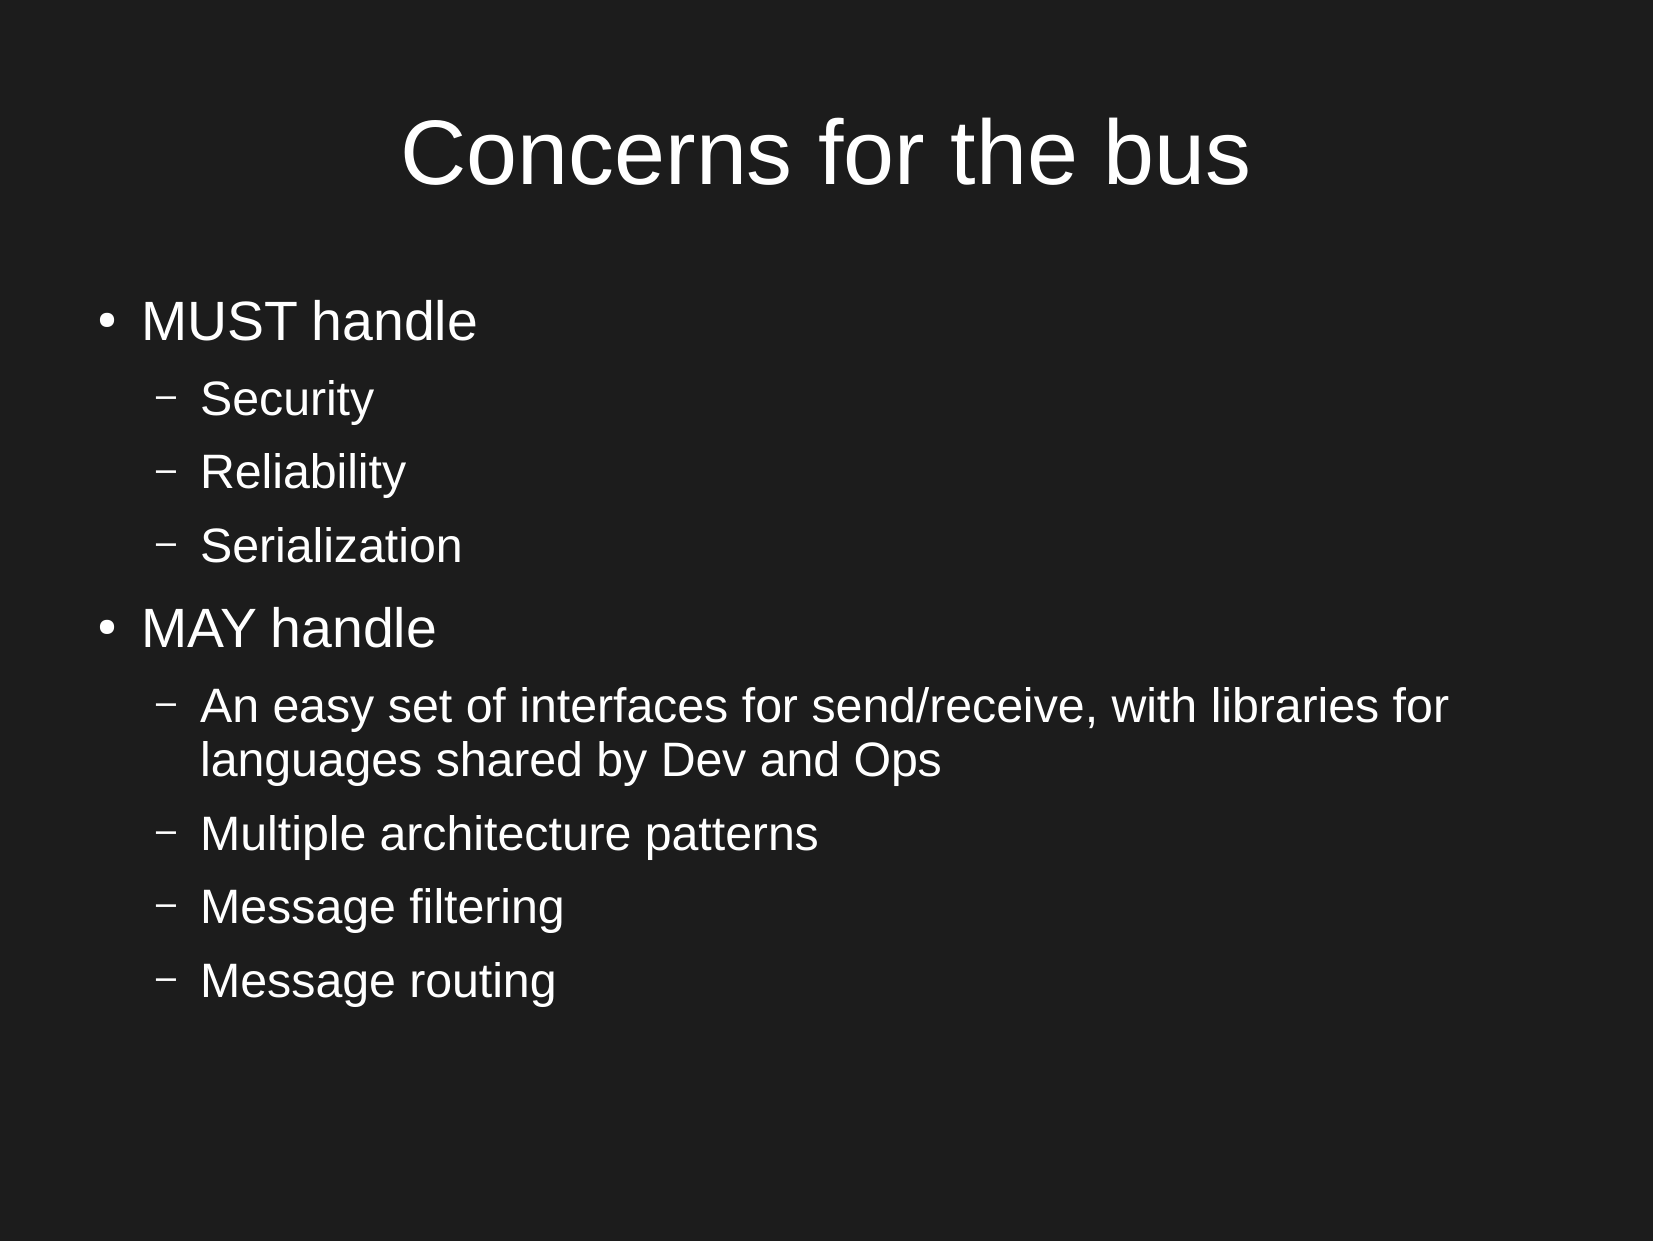

# Concerns for the bus
MUST handle
Security
Reliability
Serialization
MAY handle
An easy set of interfaces for send/receive, with libraries for languages shared by Dev and Ops
Multiple architecture patterns
Message filtering
Message routing